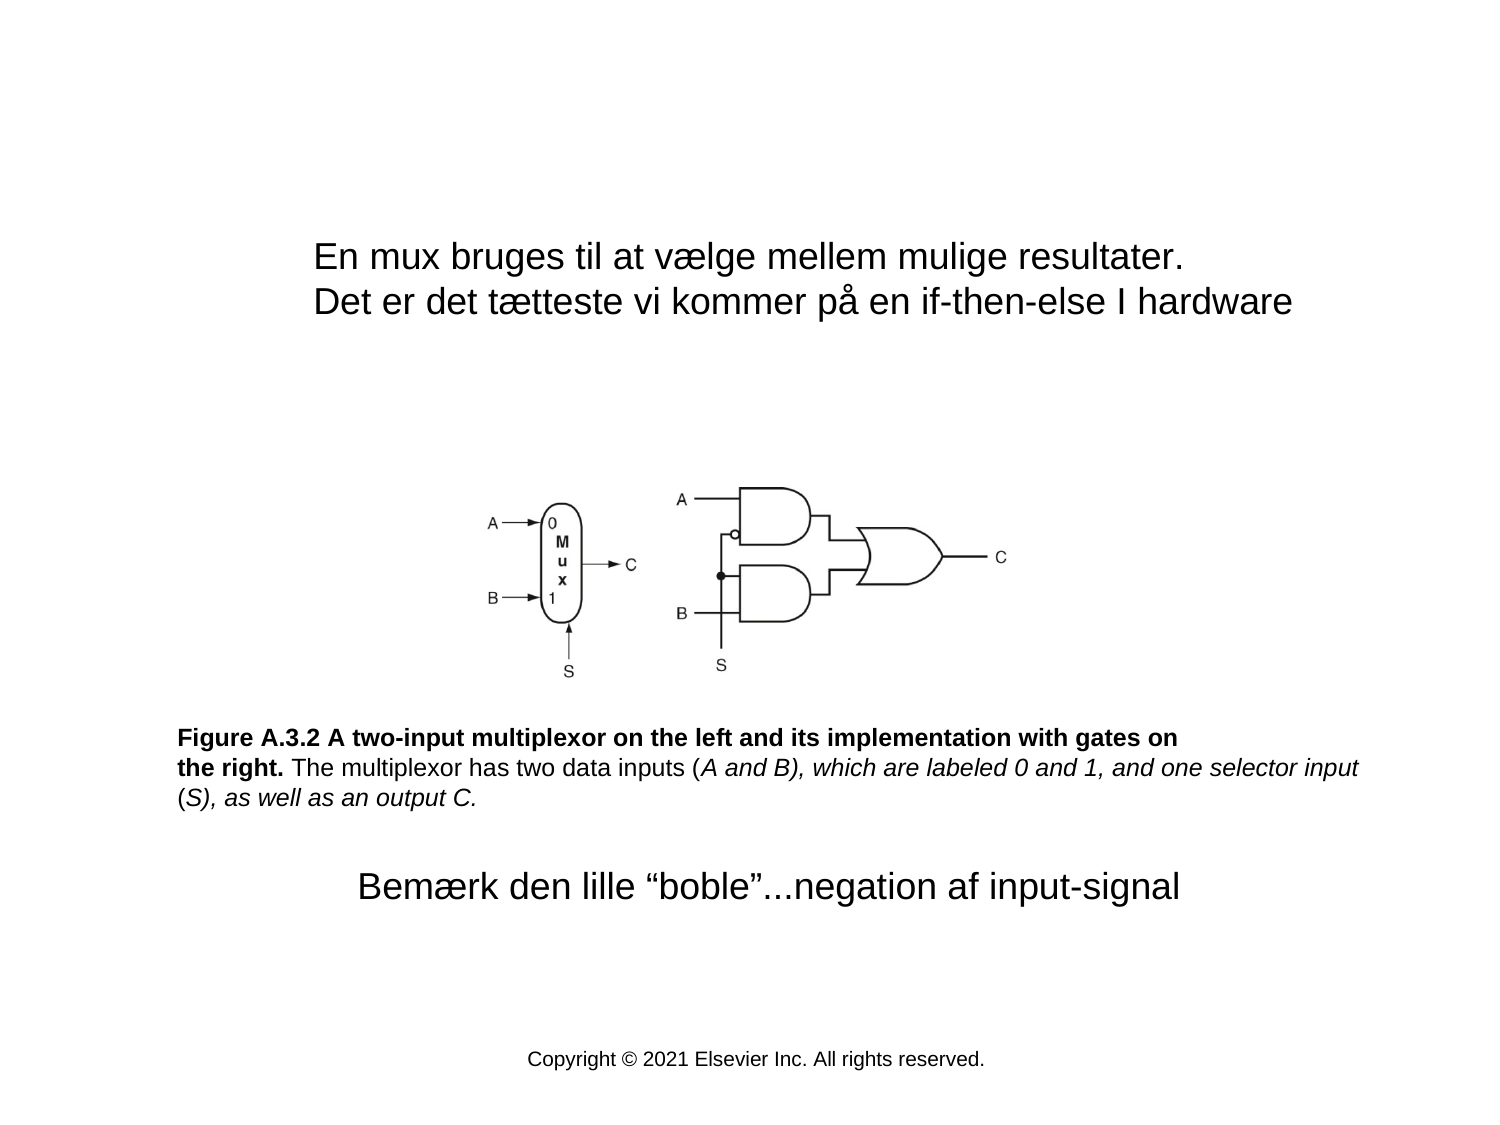

En mux bruges til at vælge mellem mulige resultater.
Det er det tætteste vi kommer på en if-then-else I hardware
Figure A.3.2 A two-input multiplexor on the left and its implementation with gates on
the right. The multiplexor has two data inputs (A and B), which are labeled 0 and 1, and one selector input
(S), as well as an output C.
Bemærk den lille “boble”...negation af input-signal
Copyright © 2021 Elsevier Inc. All rights reserved.